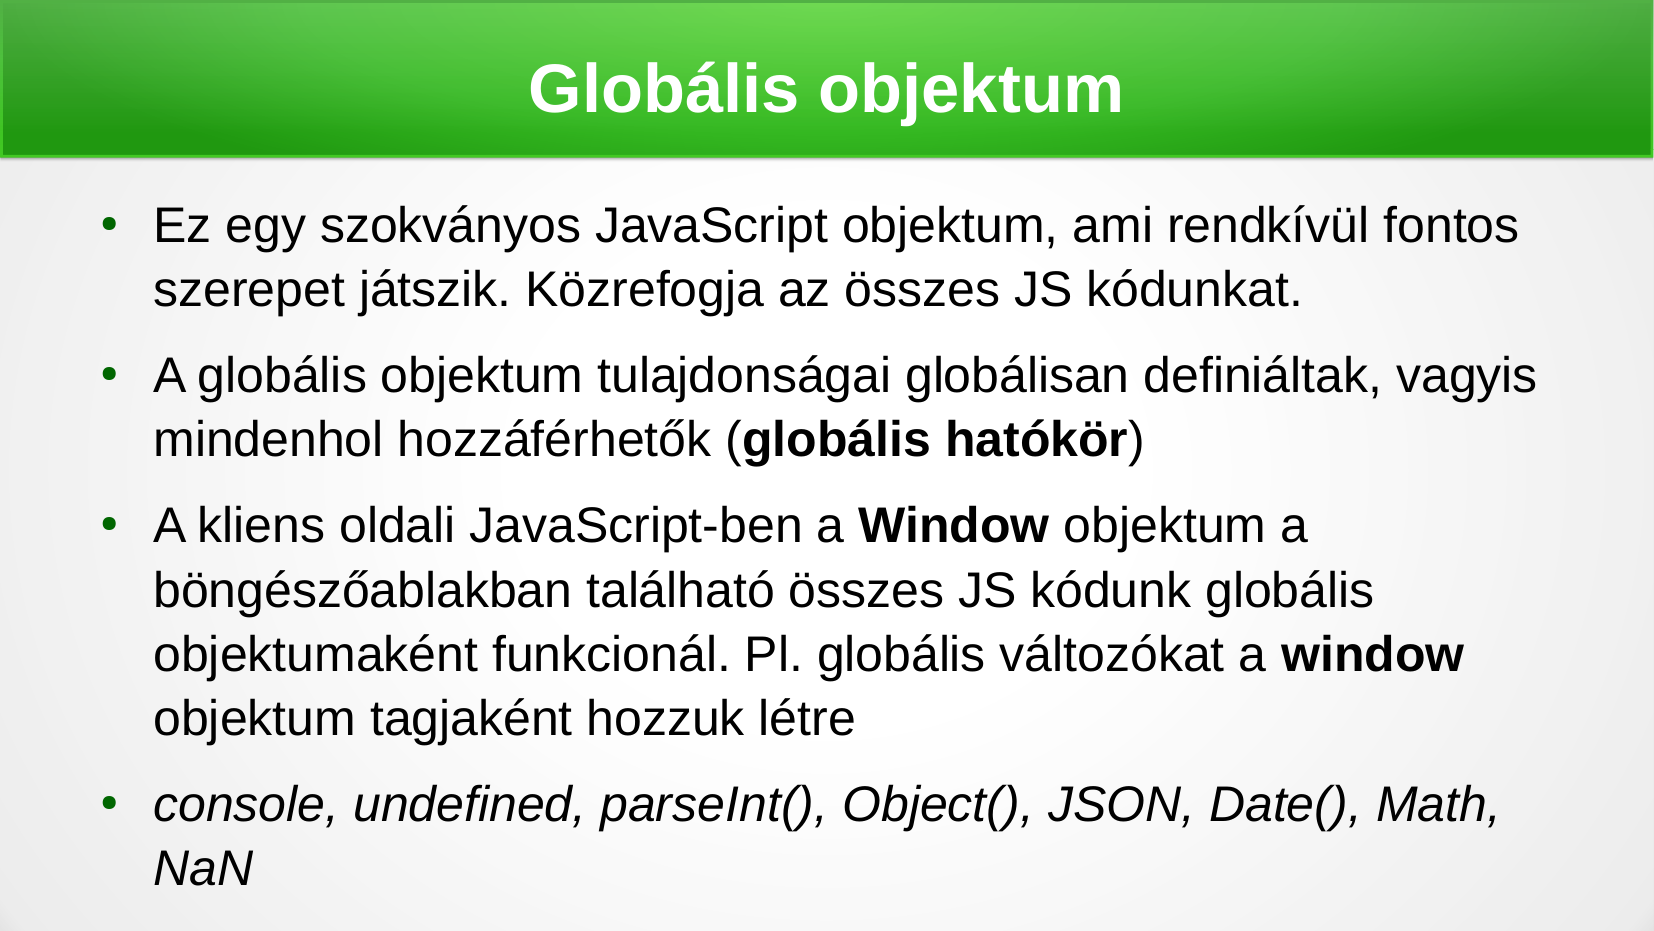

# Globális objektum
Ez egy szokványos JavaScript objektum, ami rendkívül fontos szerepet játszik. Közrefogja az összes JS kódunkat.
A globális objektum tulajdonságai globálisan definiáltak, vagyis mindenhol hozzáférhetők (globális hatókör)
A kliens oldali JavaScript-ben a Window objektum a böngészőablakban található összes JS kódunk globális objektumaként funkcionál. Pl. globális változókat a window objektum tagjaként hozzuk létre
console, undefined, parseInt(), Object(), JSON, Date(), Math, NaN